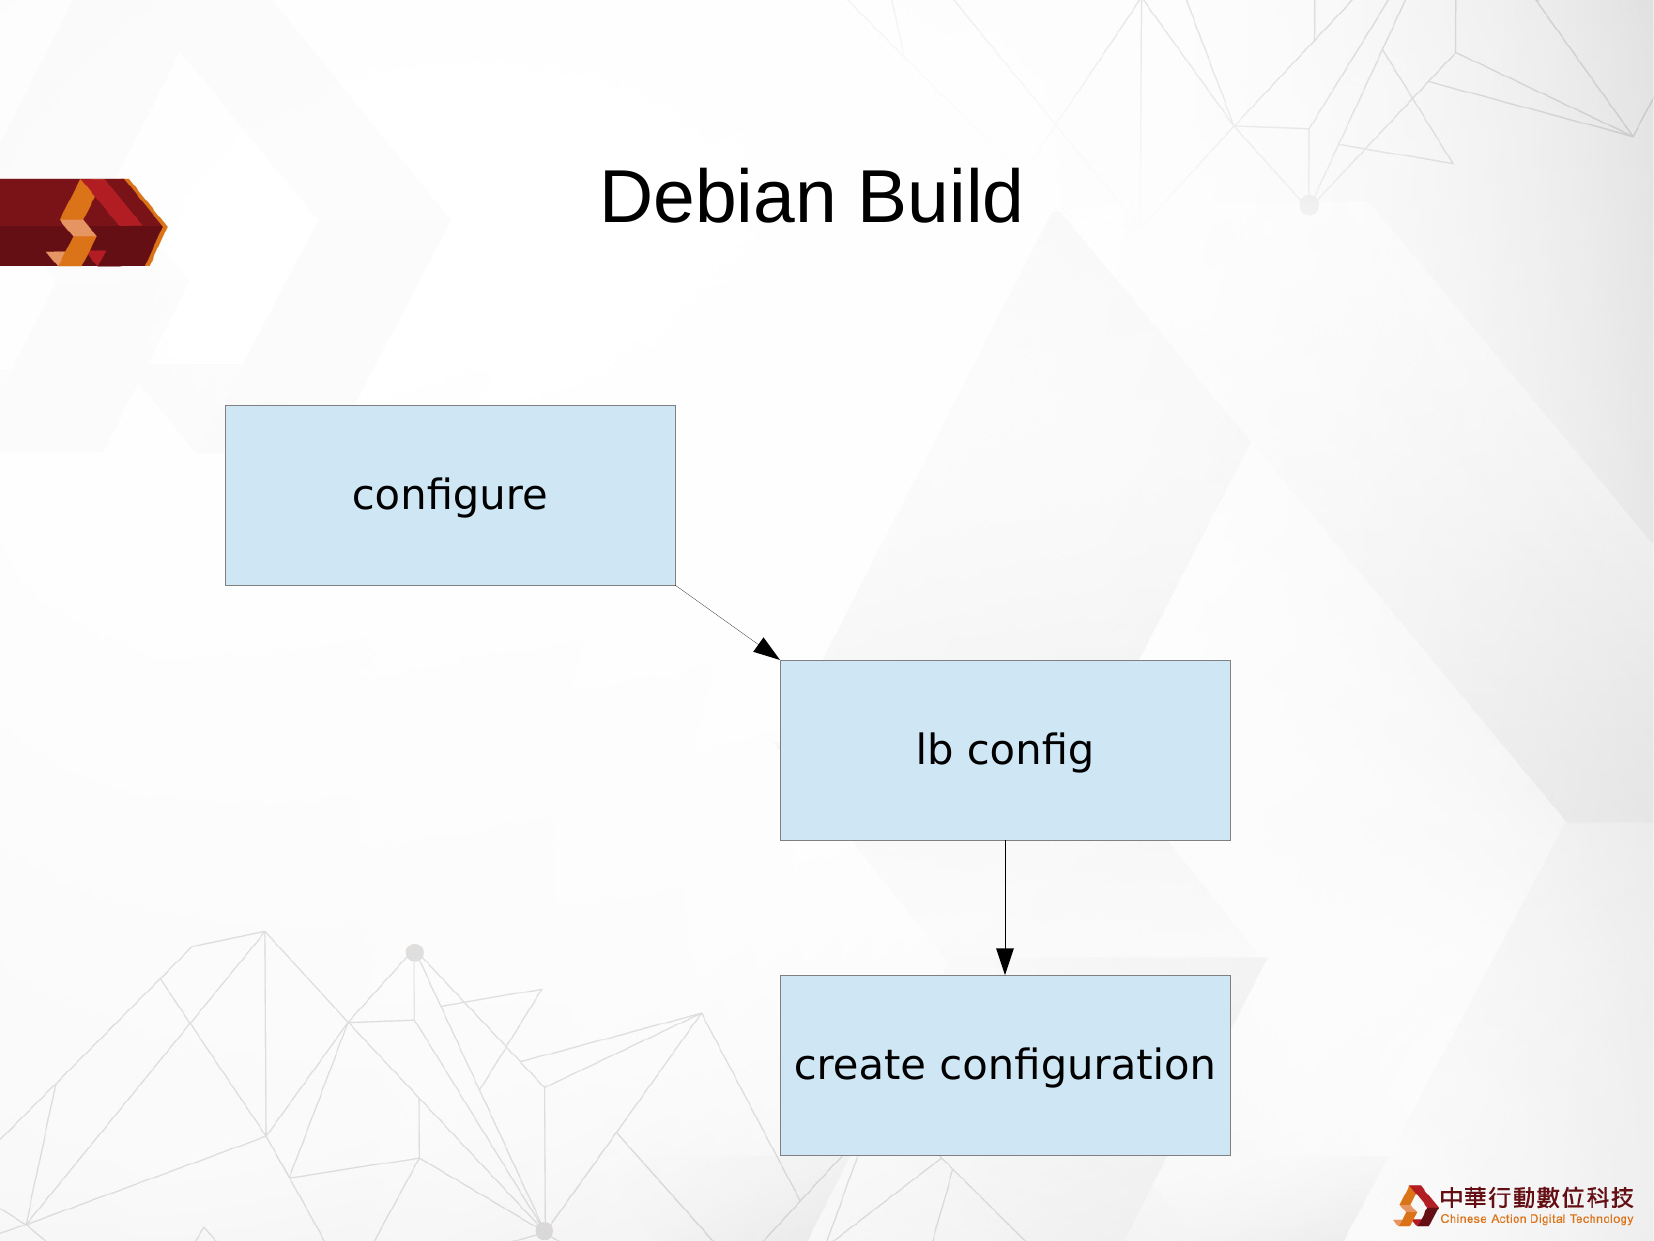

# Debian Build
configure
lb config
create configuration